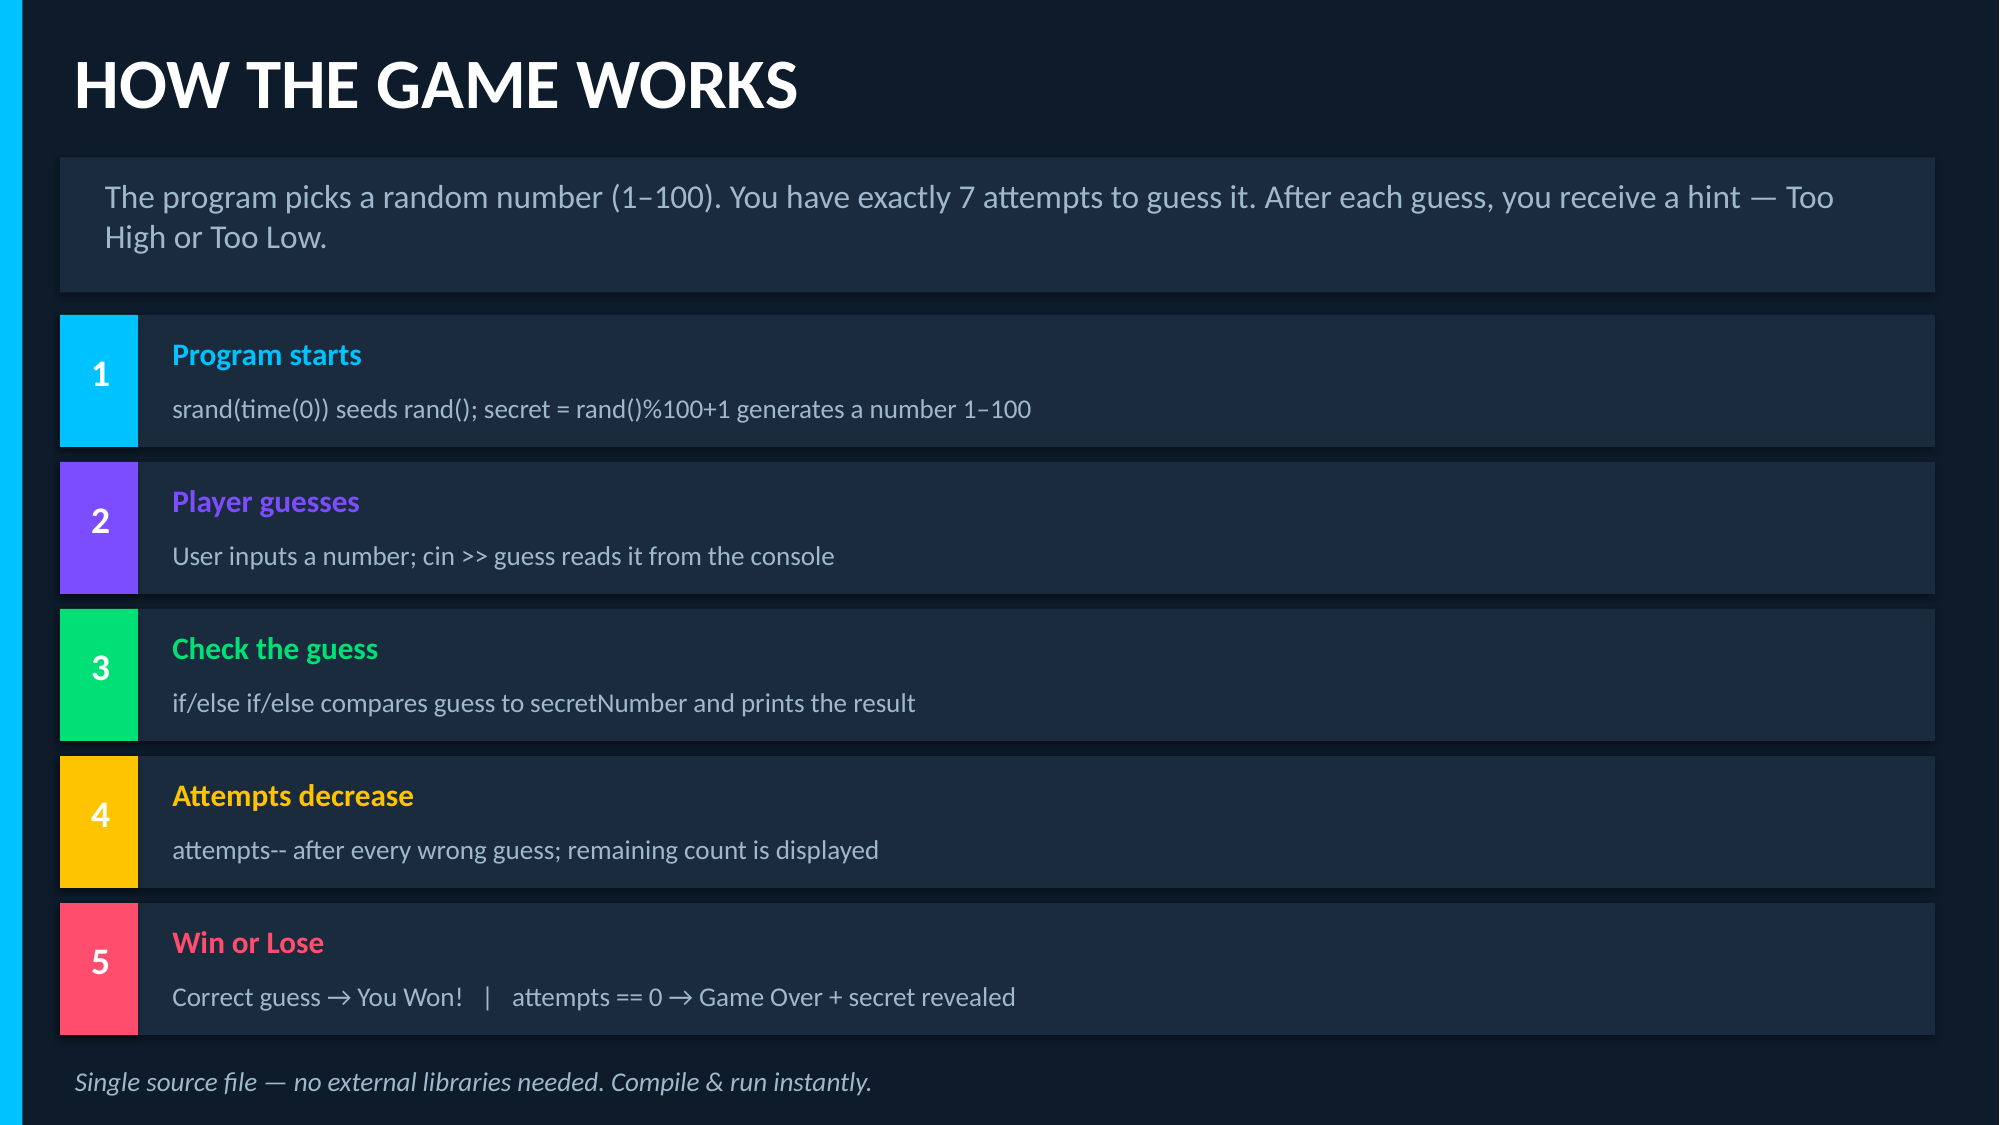

HOW THE GAME WORKS
The program picks a random number (1–100). You have exactly 7 attempts to guess it. After each guess, you receive a hint — Too High or Too Low.
Program starts
1
srand(time(0)) seeds rand(); secret = rand()%100+1 generates a number 1–100
Player guesses
2
User inputs a number; cin >> guess reads it from the console
Check the guess
3
if/else if/else compares guess to secretNumber and prints the result
Attempts decrease
4
attempts-- after every wrong guess; remaining count is displayed
Win or Lose
5
Correct guess → You Won! | attempts == 0 → Game Over + secret revealed
Single source file — no external libraries needed. Compile & run instantly.